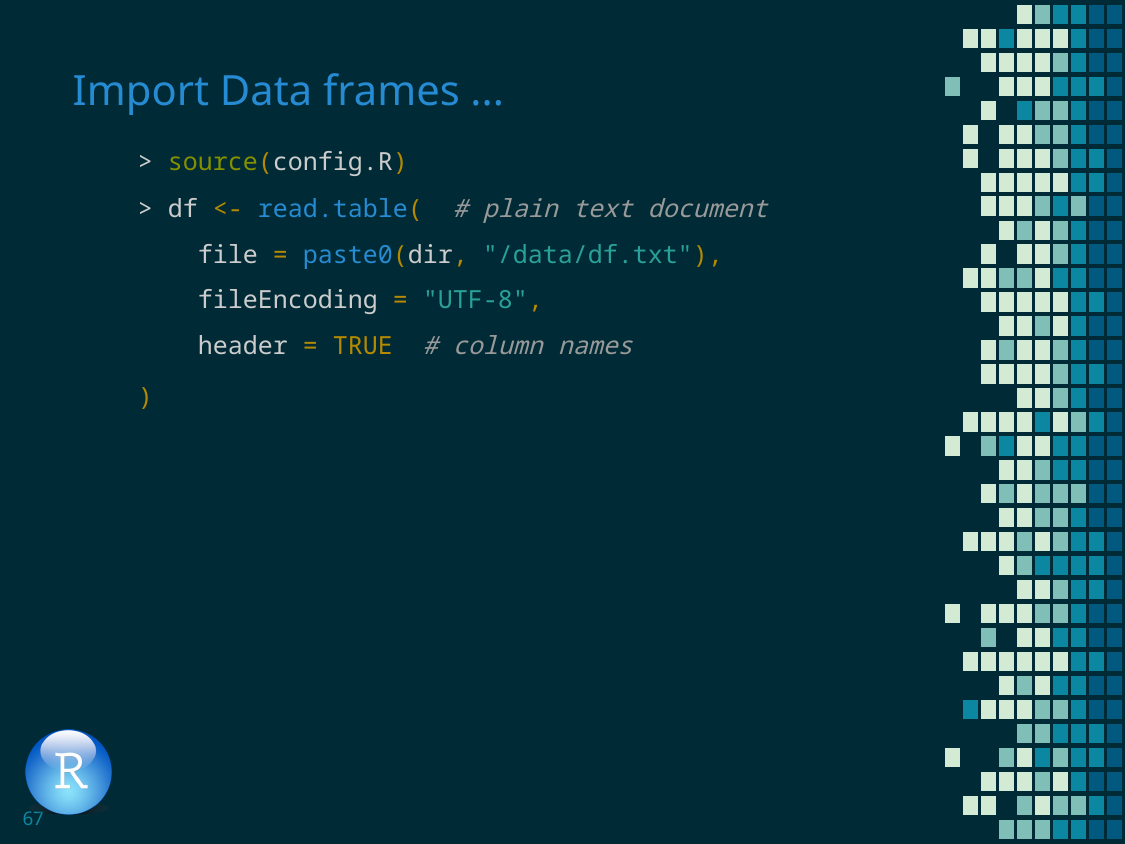

Import Data frames ...
> source(config.R)
> df <- read.table( # plain text document
 file = paste0(dir, "/data/df.txt"),
 fileEncoding = "UTF-8",
 header = TRUE # column names
)